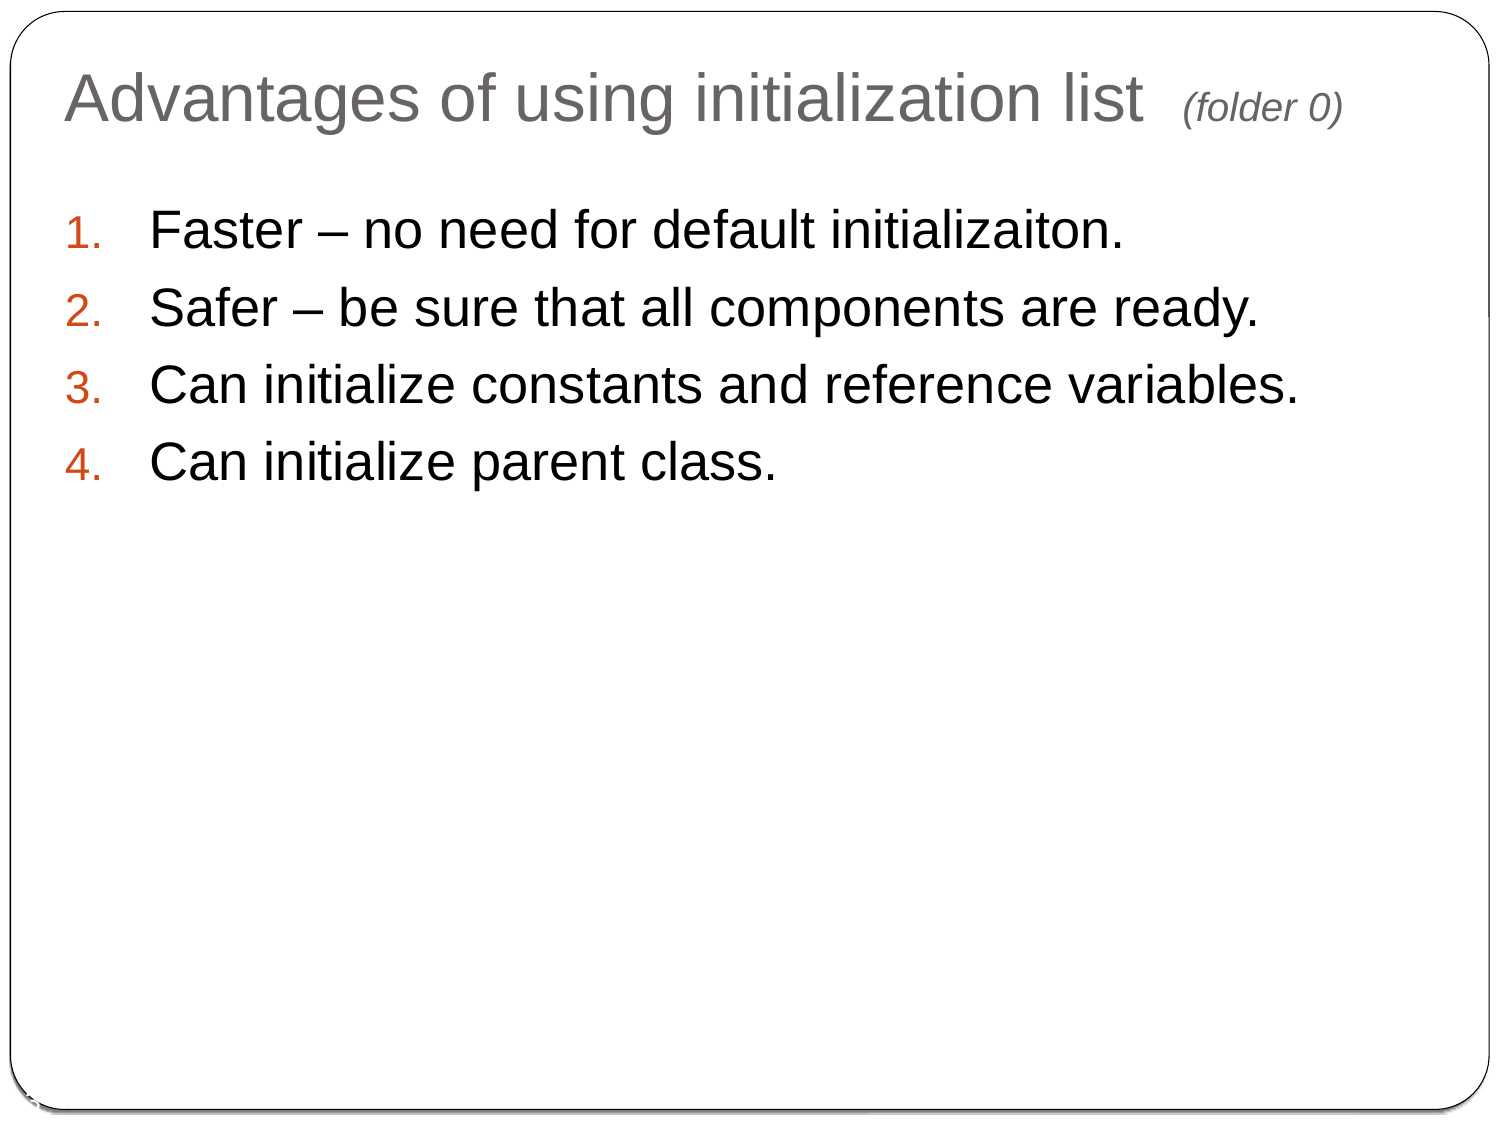

# Advantages of using initialization list (folder 0)
Faster – no need for default initializaiton.
Safer – be sure that all components are ready.
Can initialize constants and reference variables.
Can initialize parent class.